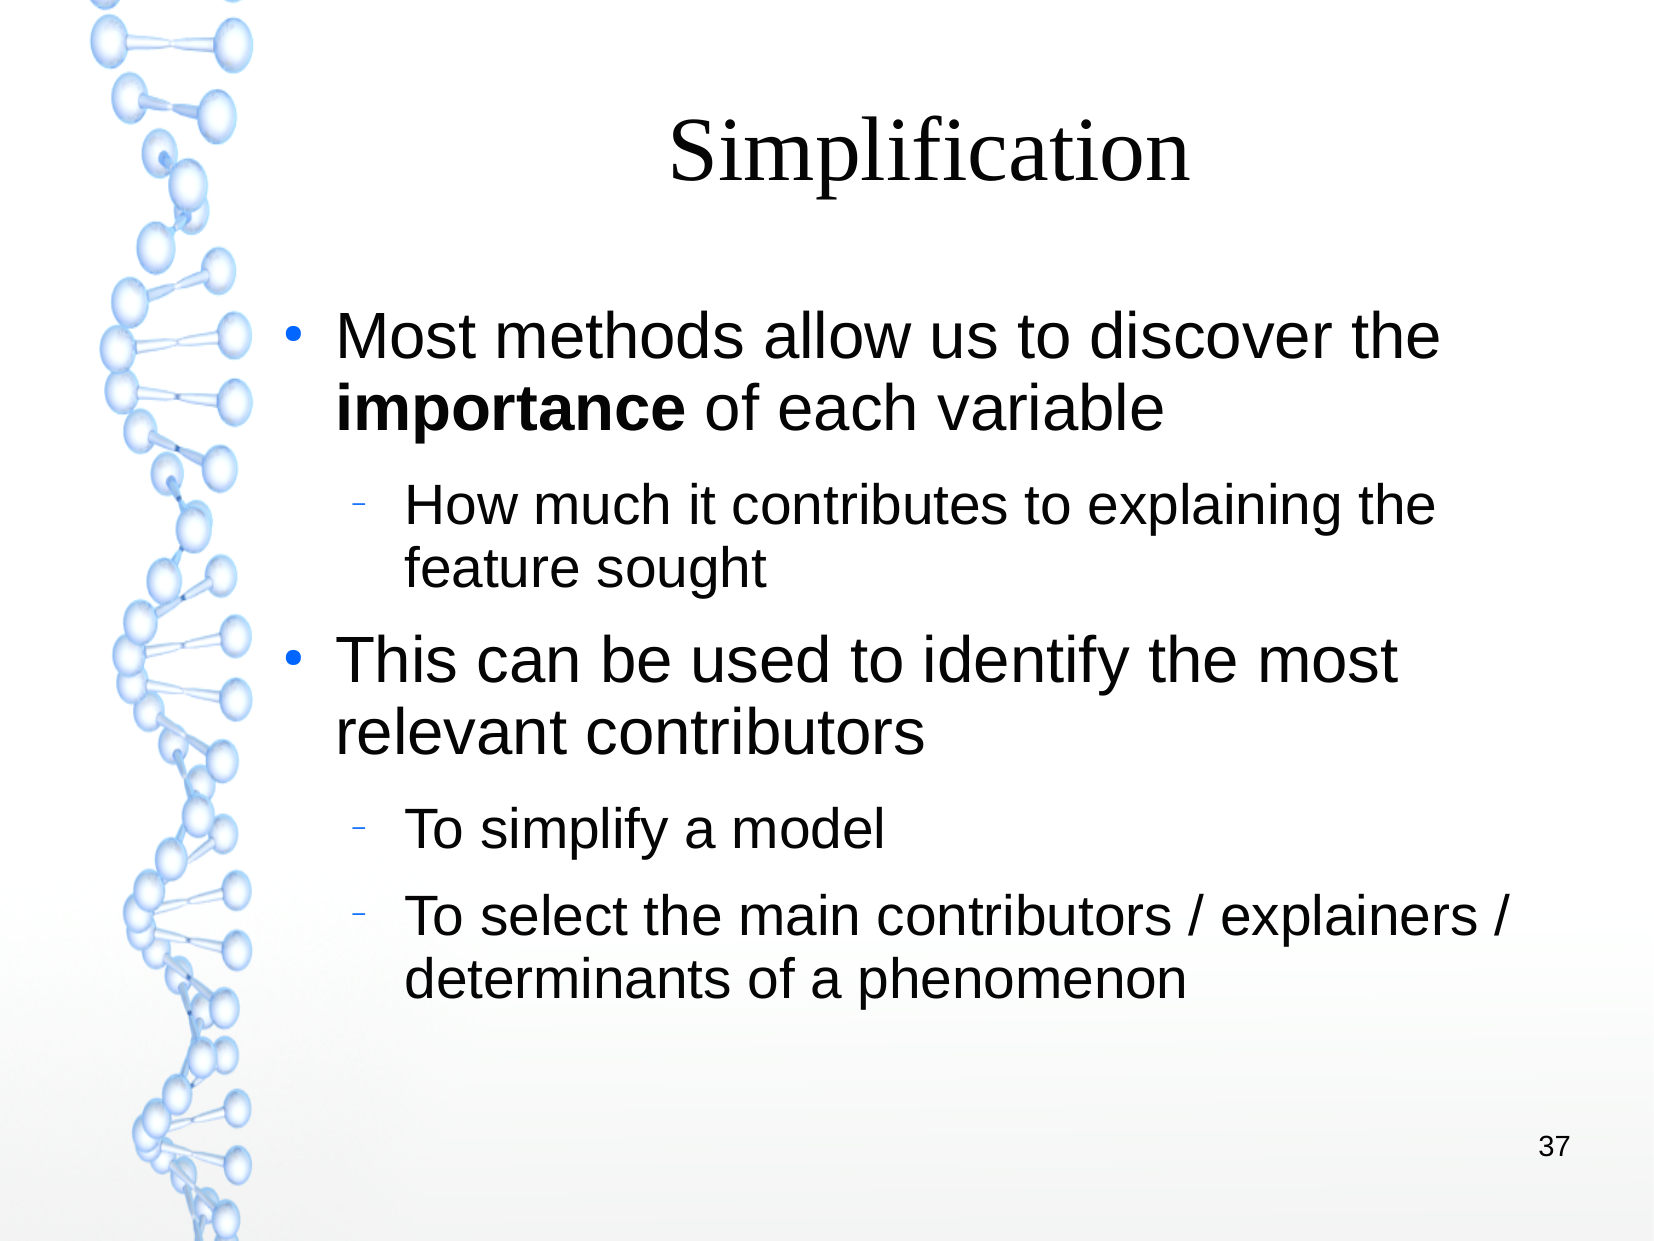

# Simplification
Most methods allow us to discover the importance of each variable
How much it contributes to explaining the feature sought
This can be used to identify the most relevant contributors
To simplify a model
To select the main contributors / explainers / determinants of a phenomenon
37